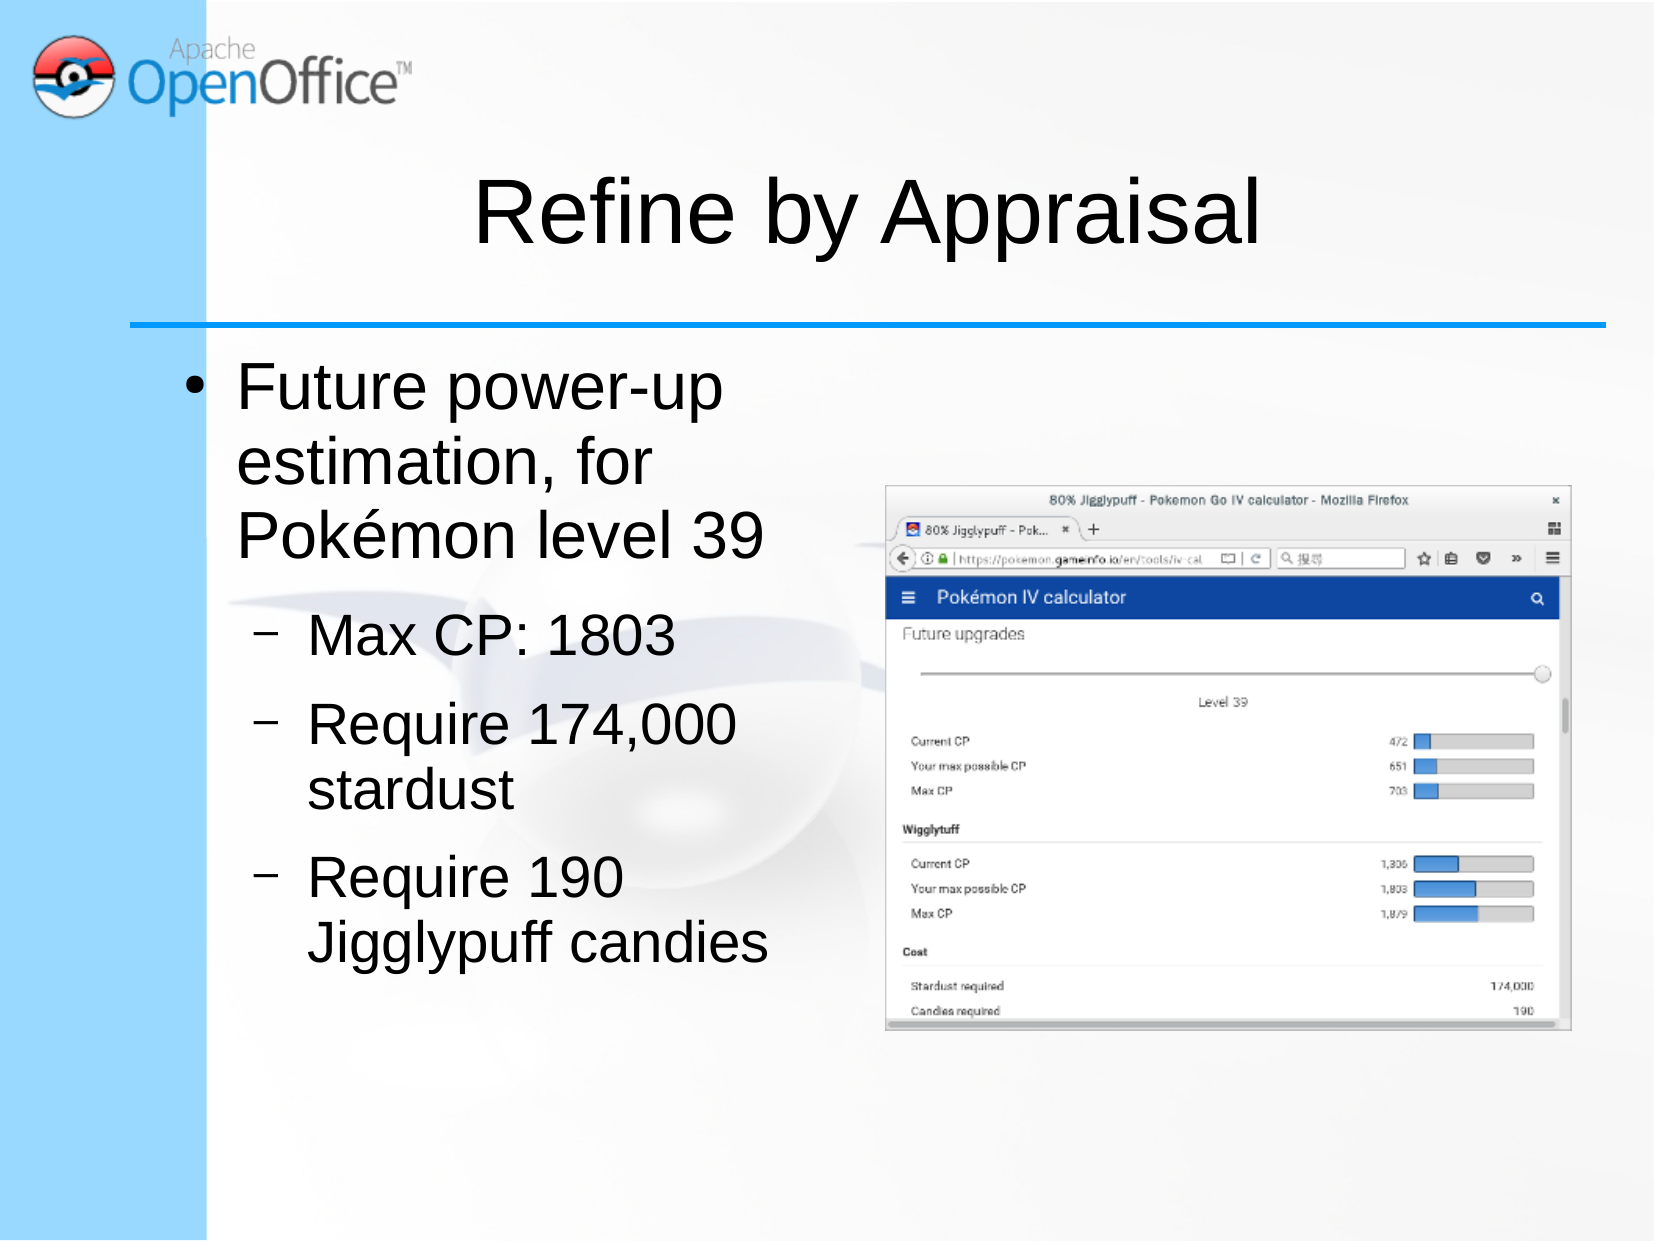

# Refine by Appraisal
Future power-up estimation, for Pokémon level 39
Max CP: 1803
Require 174,000 stardust
Require 190 Jigglypuff candies